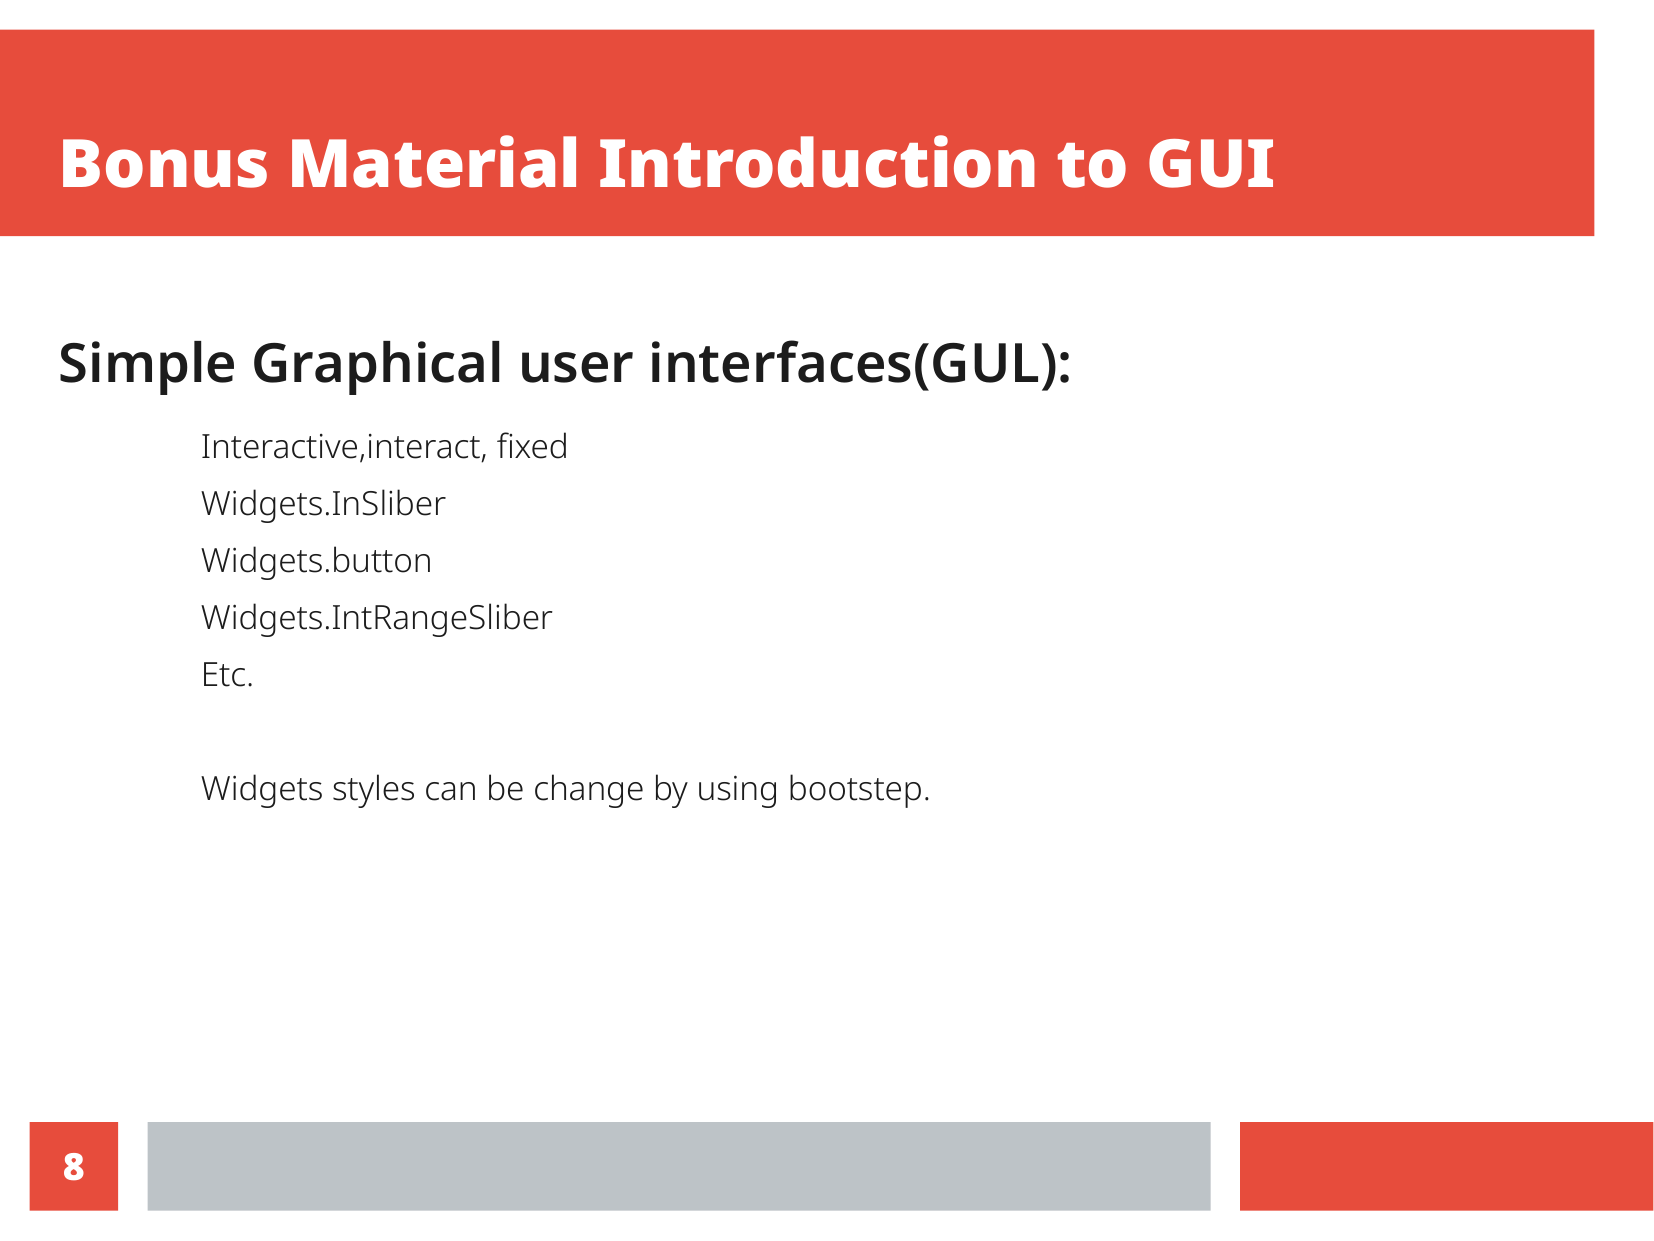

# Bonus Material Introduction to GUI
Simple Graphical user interfaces(GUL):
Interactive,interact, fixed
Widgets.InSliber
Widgets.button
Widgets.IntRangeSliber
Etc.
Widgets styles can be change by using bootstep.
8